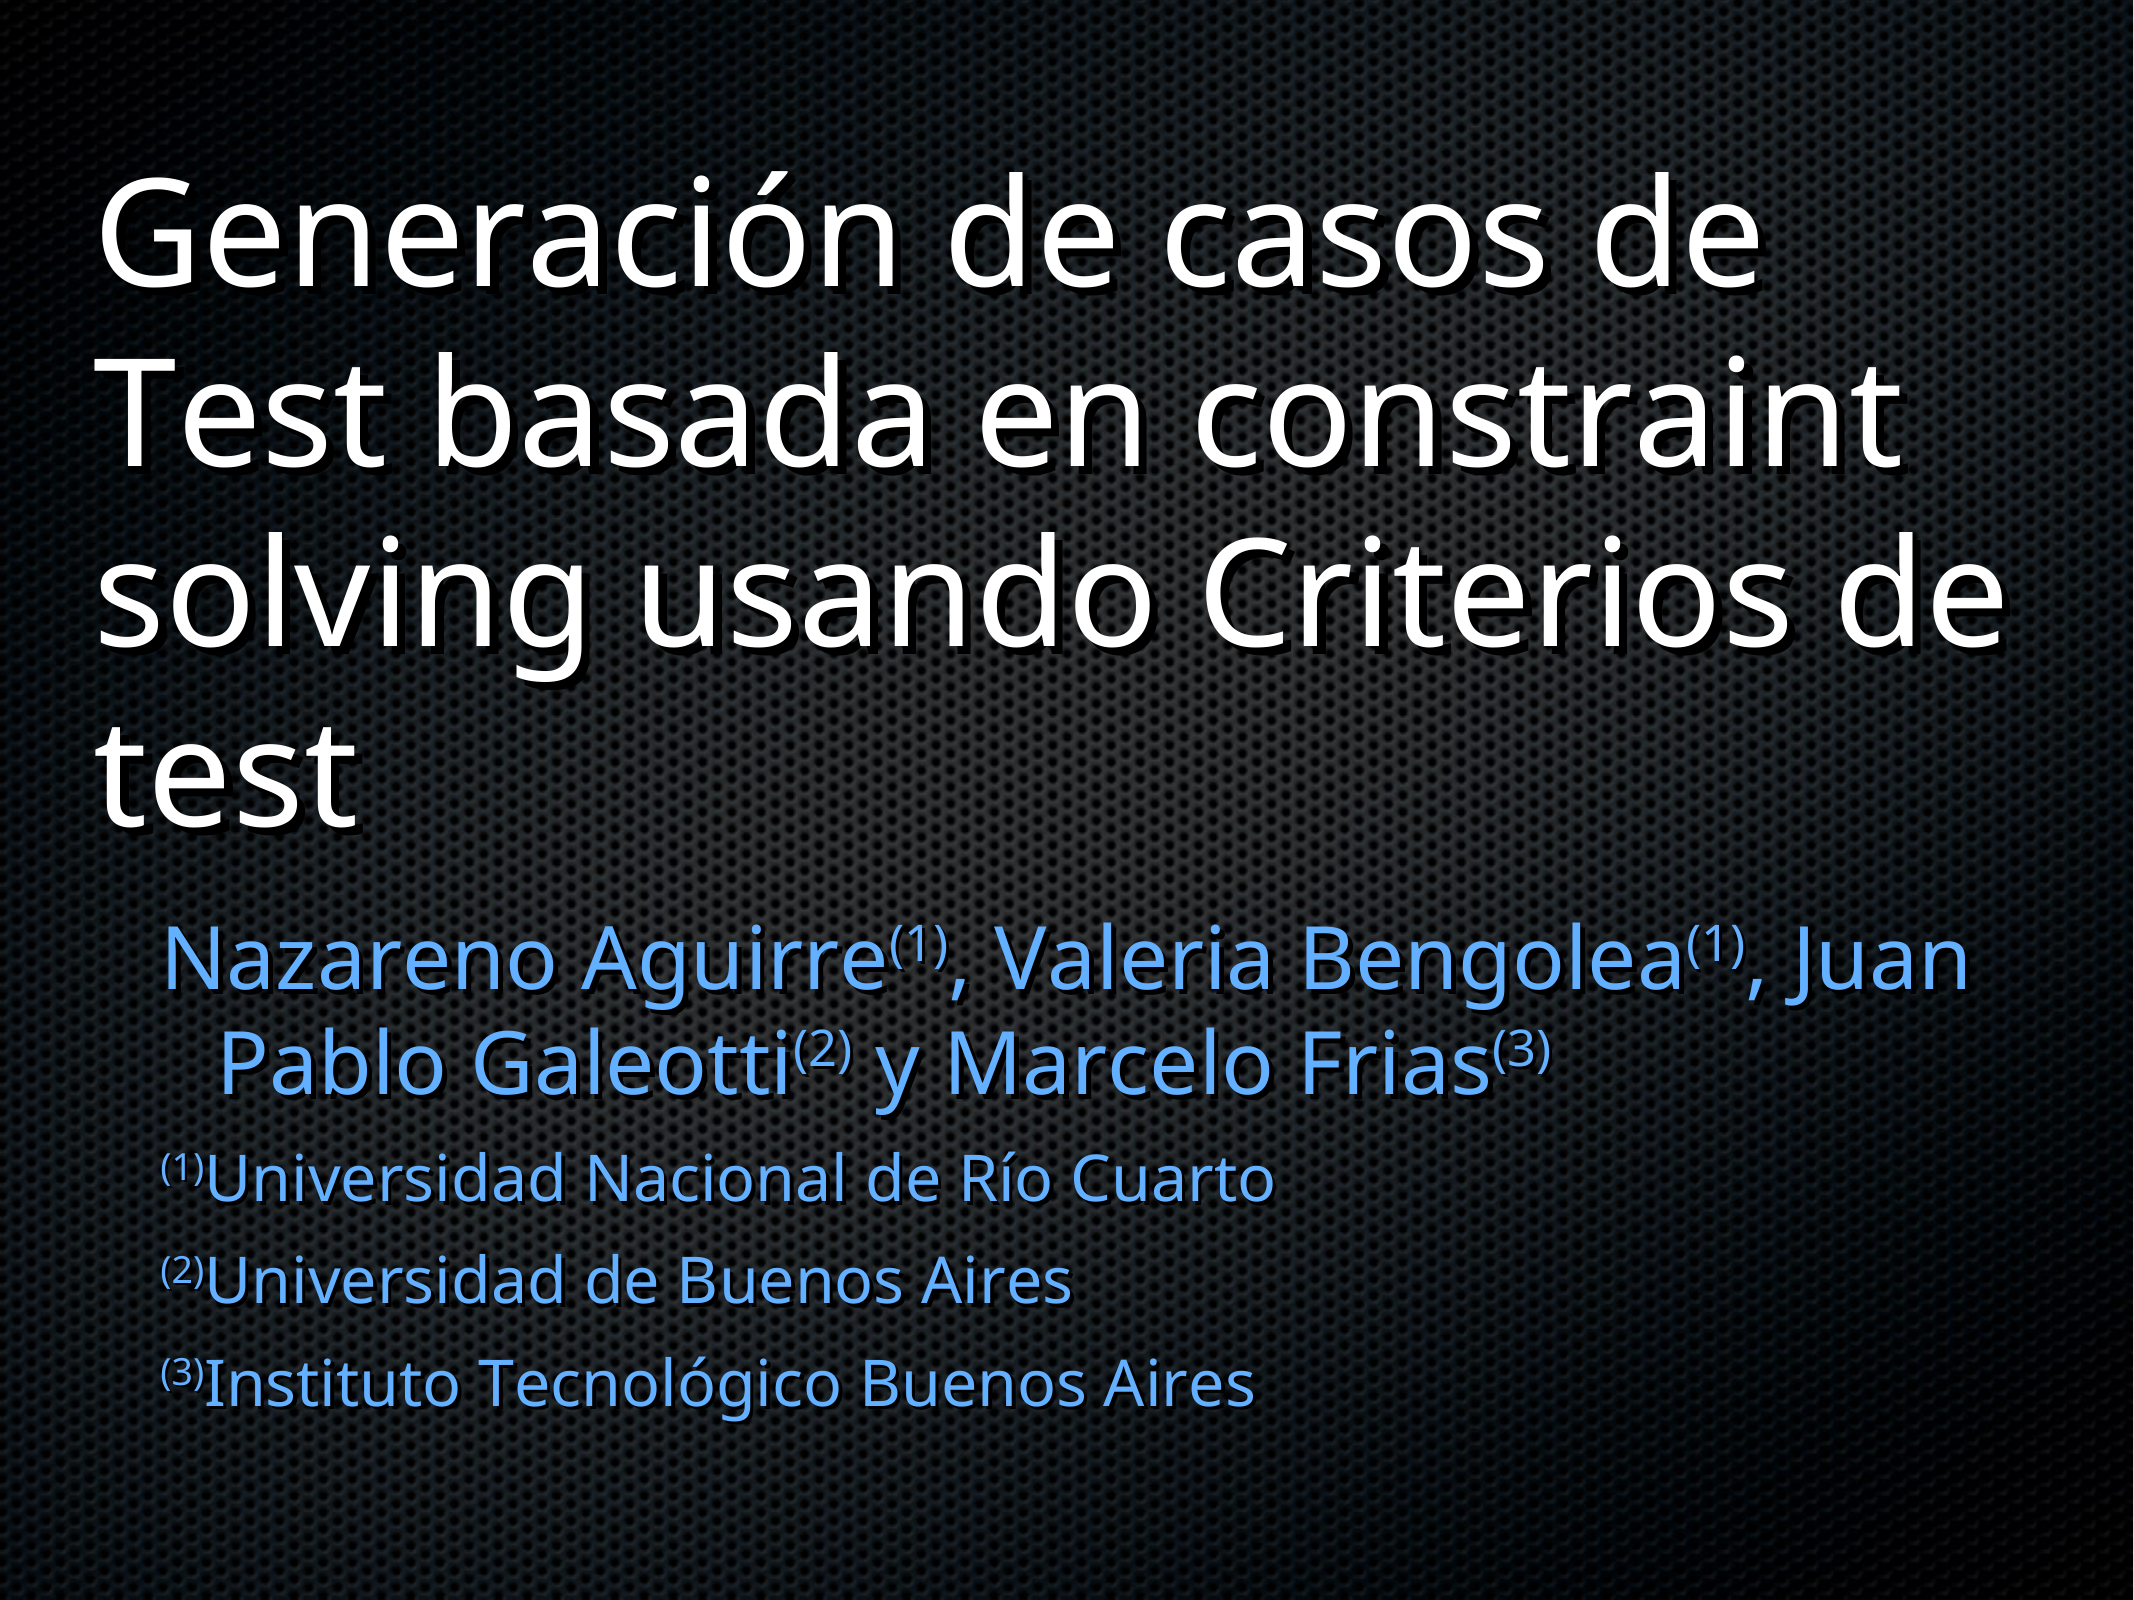

# Generación de casos de Test basada en constraint solving usando Criterios de test
Nazareno Aguirre(1), Valeria Bengolea(1), Juan Pablo Galeotti(2) y Marcelo Frias(3)
(1)Universidad Nacional de Río Cuarto
(2)Universidad de Buenos Aires
(3)Instituto Tecnológico Buenos Aires